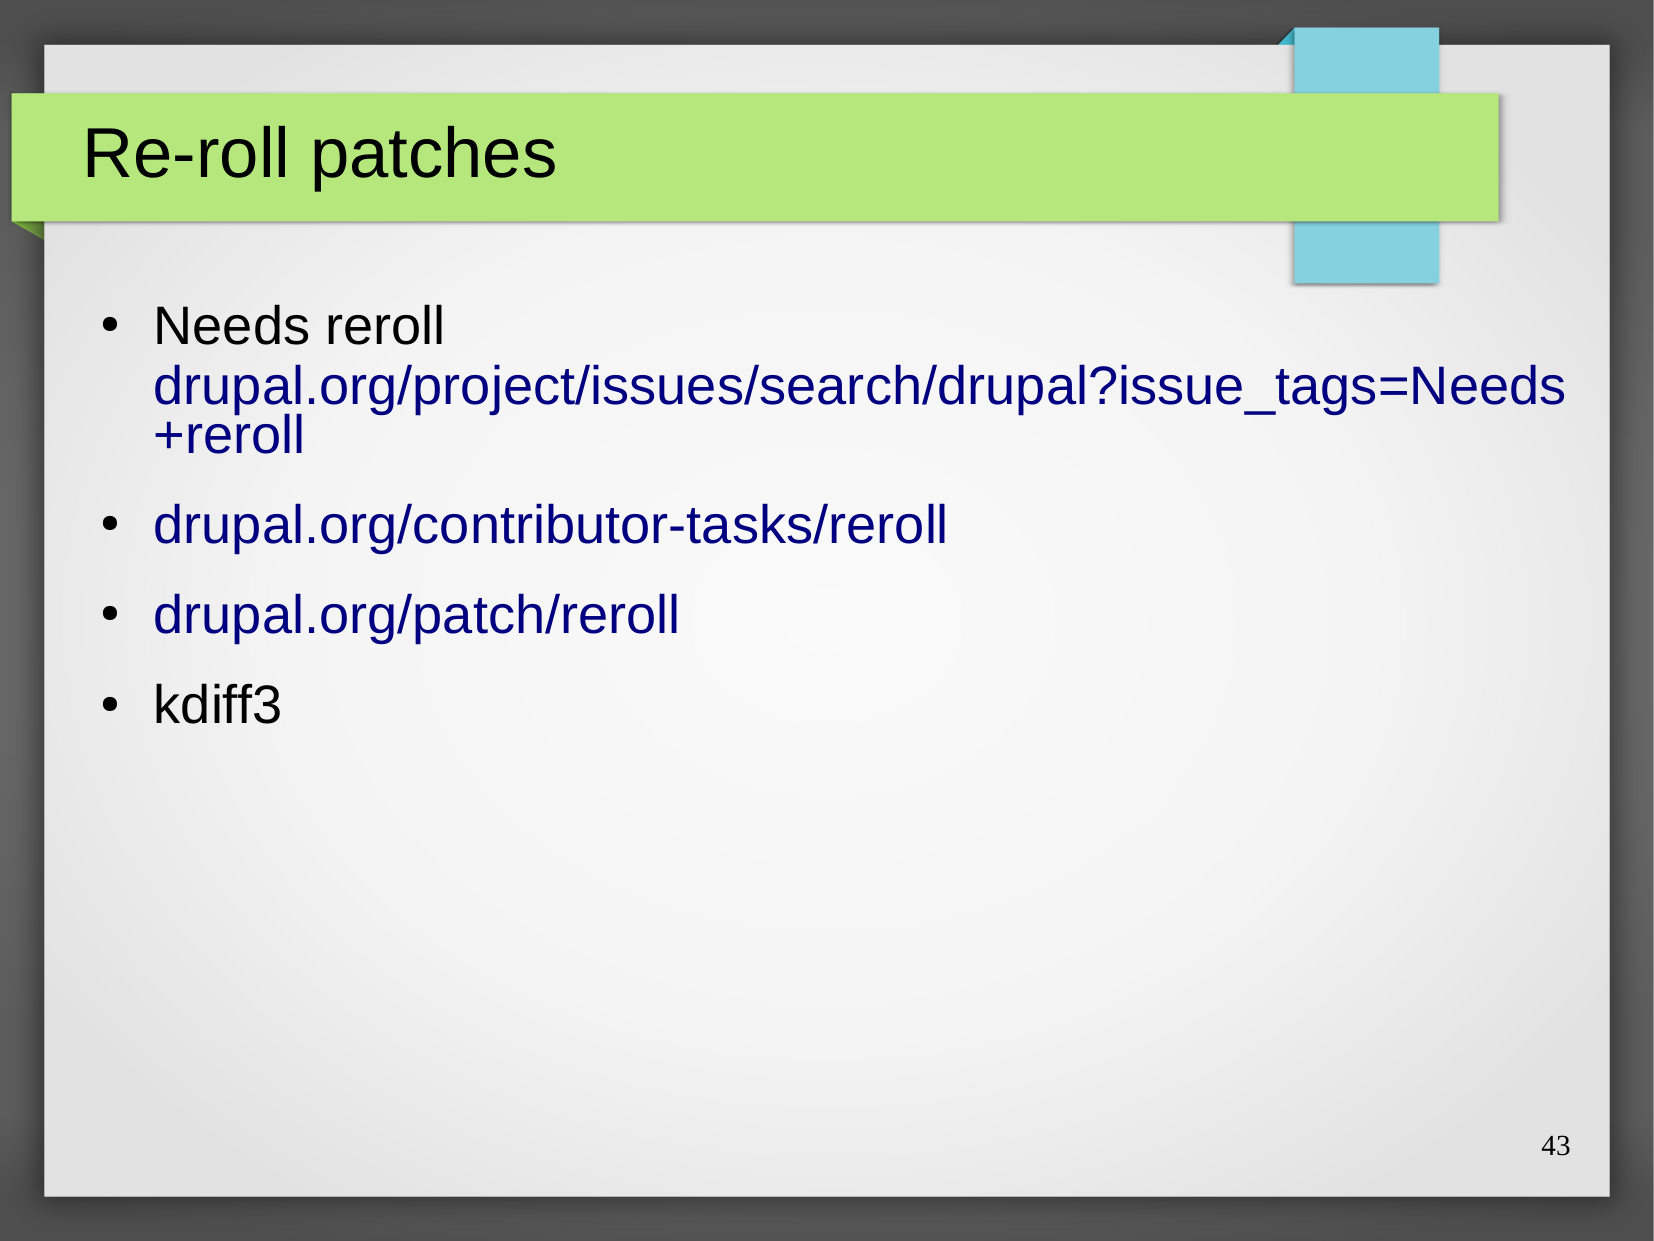

# Re-roll patches
Needs reroll drupal.org/project/issues/search/drupal?issue_tags=Needs+reroll
drupal.org/contributor-tasks/reroll
drupal.org/patch/reroll
kdiff3
43